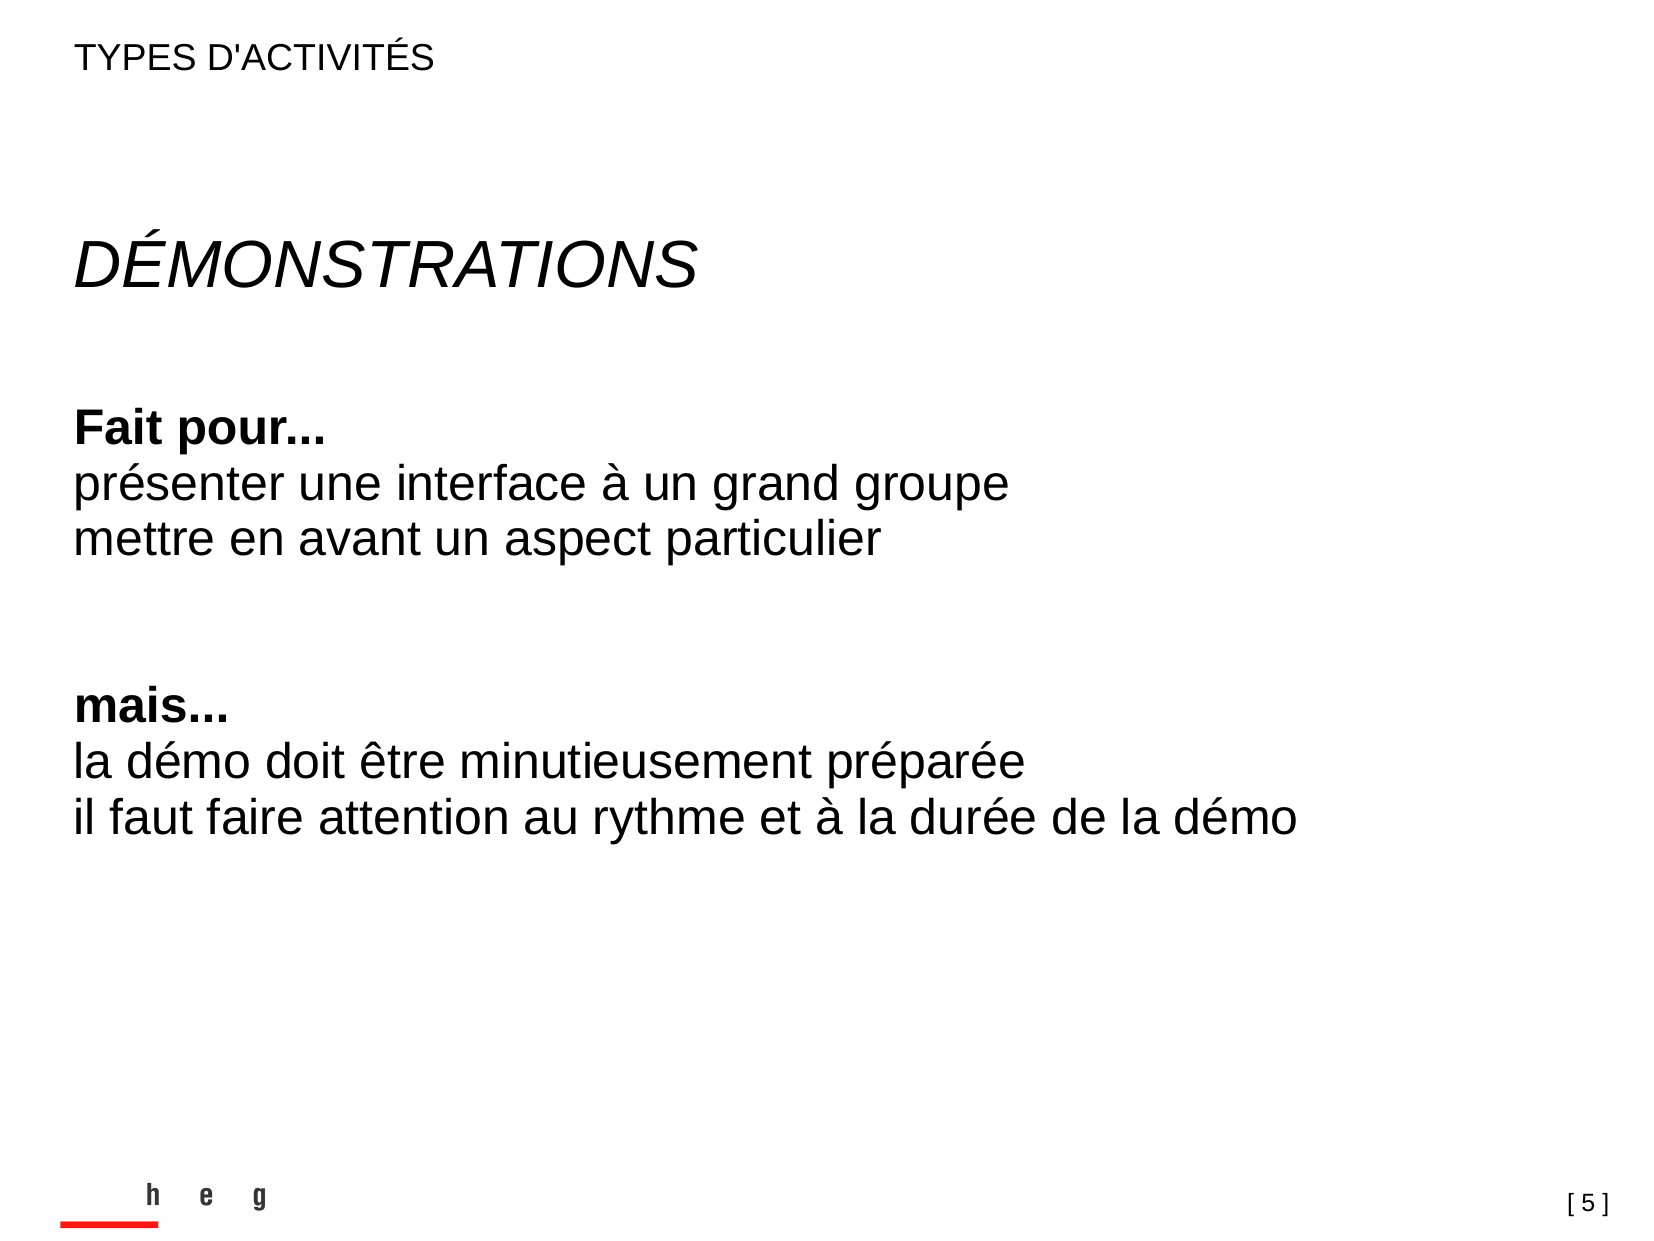

TYPES D'ACTIVITÉS
DÉMONSTRATIONS
Fait pour...
présenter une interface à un grand groupe
mettre en avant un aspect particulier
mais...
la démo doit être minutieusement préparée
il faut faire attention au rythme et à la durée de la démo